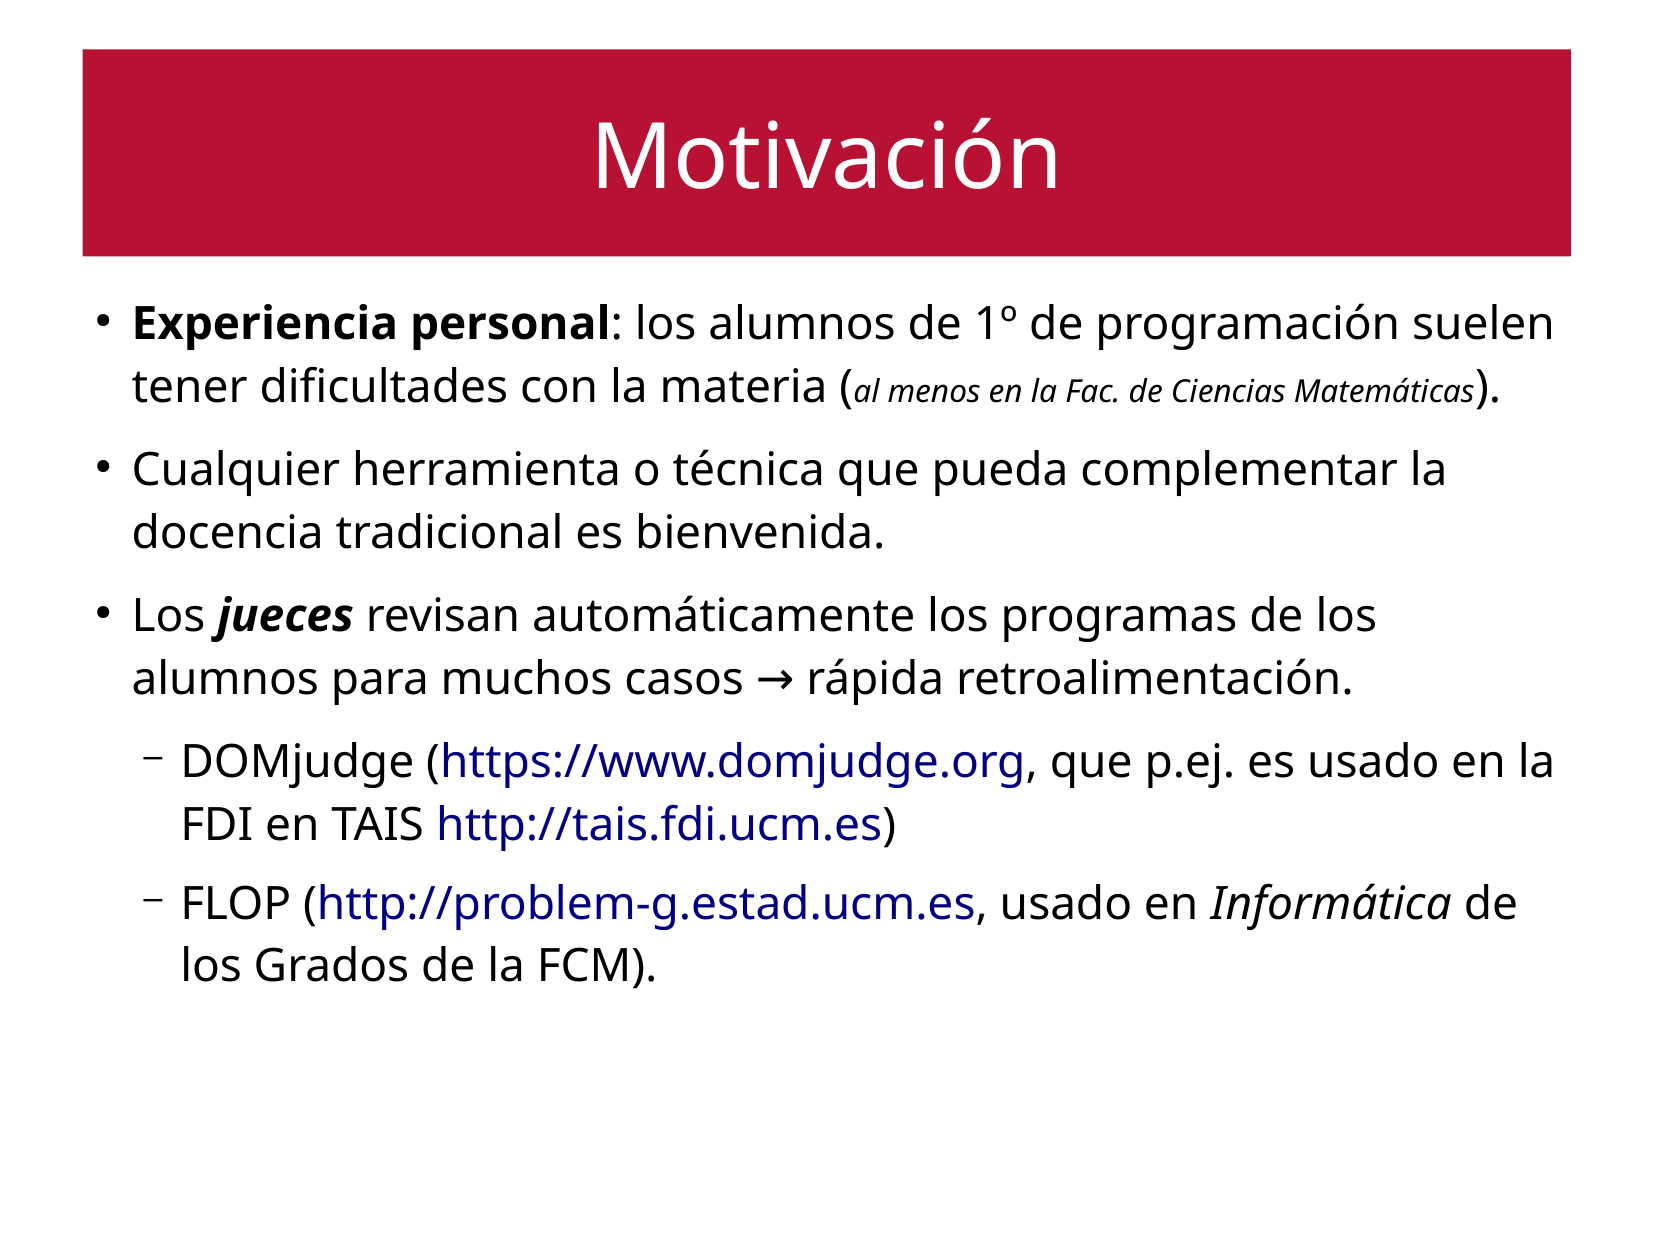

# Motivación
Experiencia personal: los alumnos de 1º de programación suelen tener dificultades con la materia (al menos en la Fac. de Ciencias Matemáticas).
Cualquier herramienta o técnica que pueda complementar la docencia tradicional es bienvenida.
Los jueces revisan automáticamente los programas de los alumnos para muchos casos → rápida retroalimentación.
DOMjudge (https://www.domjudge.org, que p.ej. es usado en la FDI en TAIS http://tais.fdi.ucm.es)
FLOP (http://problem-g.estad.ucm.es, usado en Informática de los Grados de la FCM).